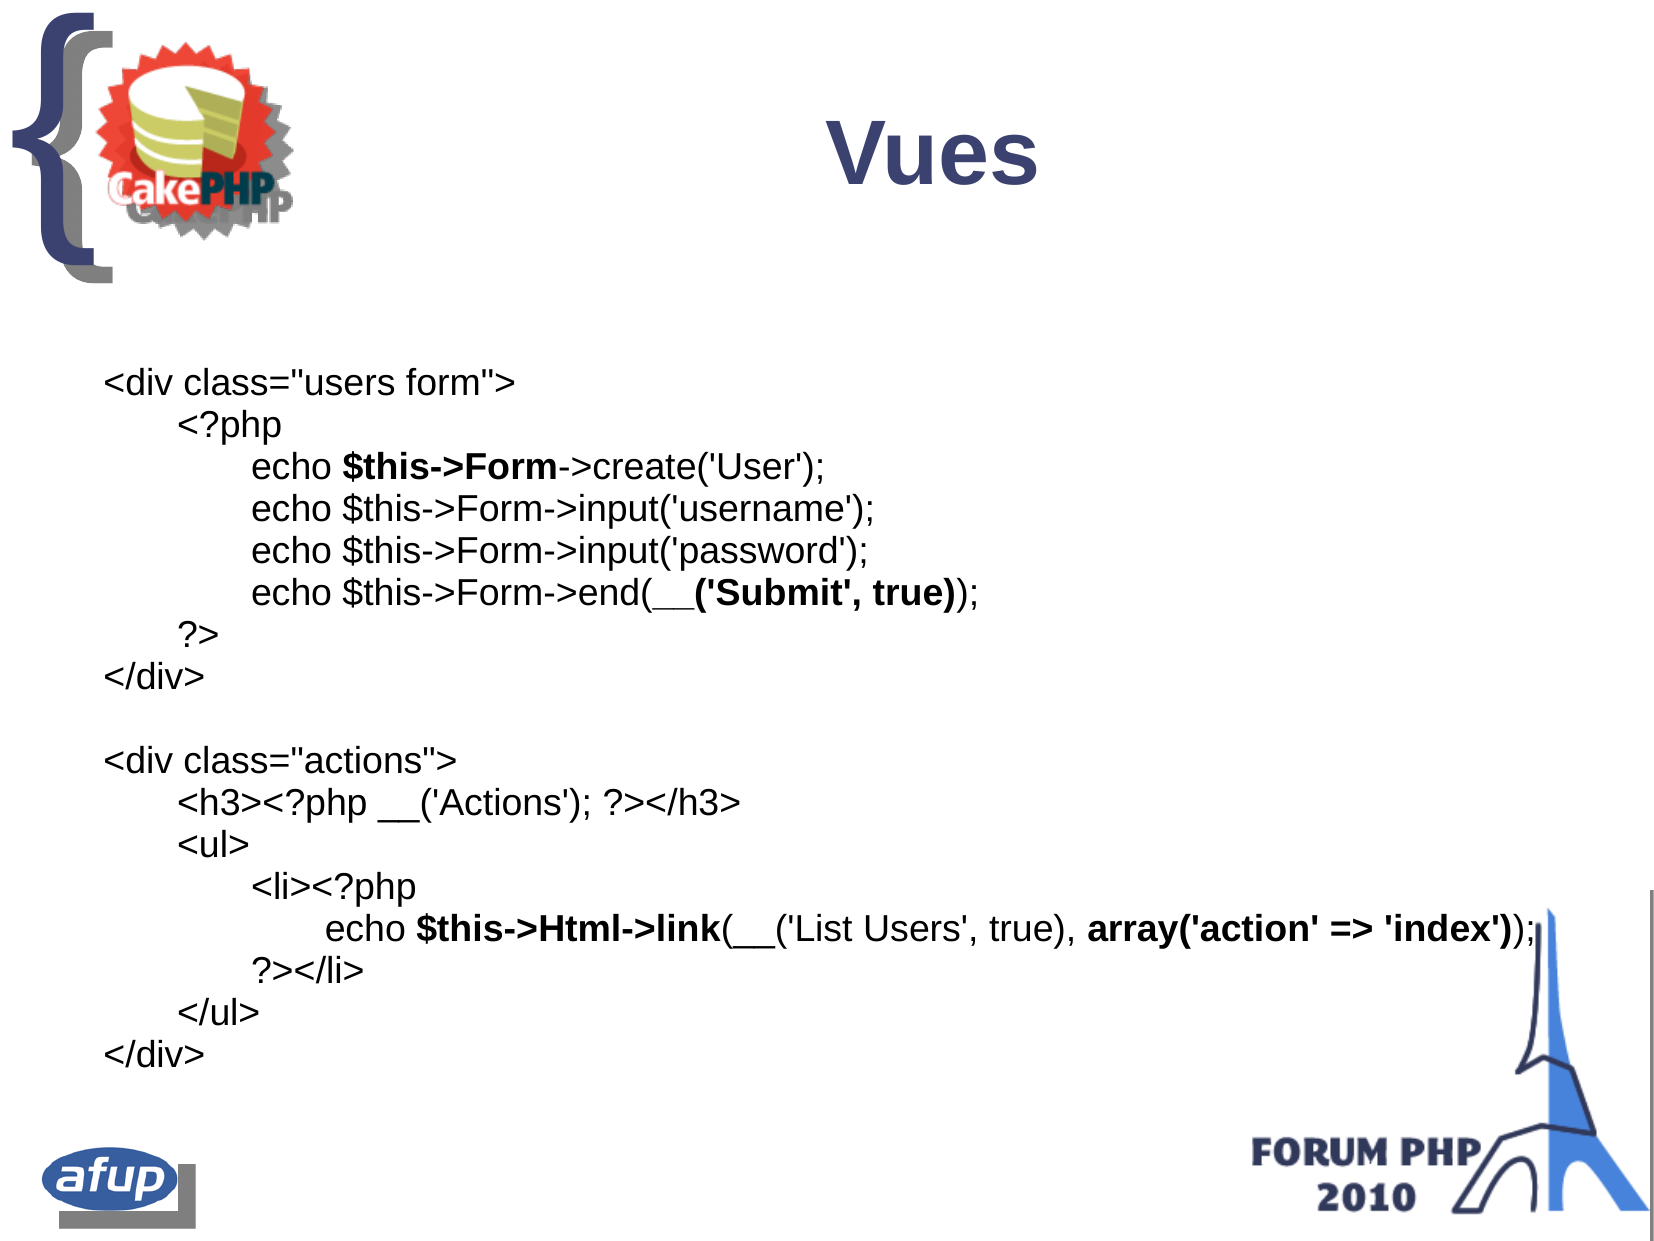

# Vues
<div class="users form">
	<?php
		echo $this->Form->create('User');
		echo $this->Form->input('username');
		echo $this->Form->input('password');
		echo $this->Form->end(__('Submit', true));
	?>
</div>
<div class="actions">
	<h3><?php __('Actions'); ?></h3>
	<ul>
		<li><?php
			echo $this->Html->link(__('List Users', true), array('action' => 'index'));
		?></li>
	</ul>
</div>